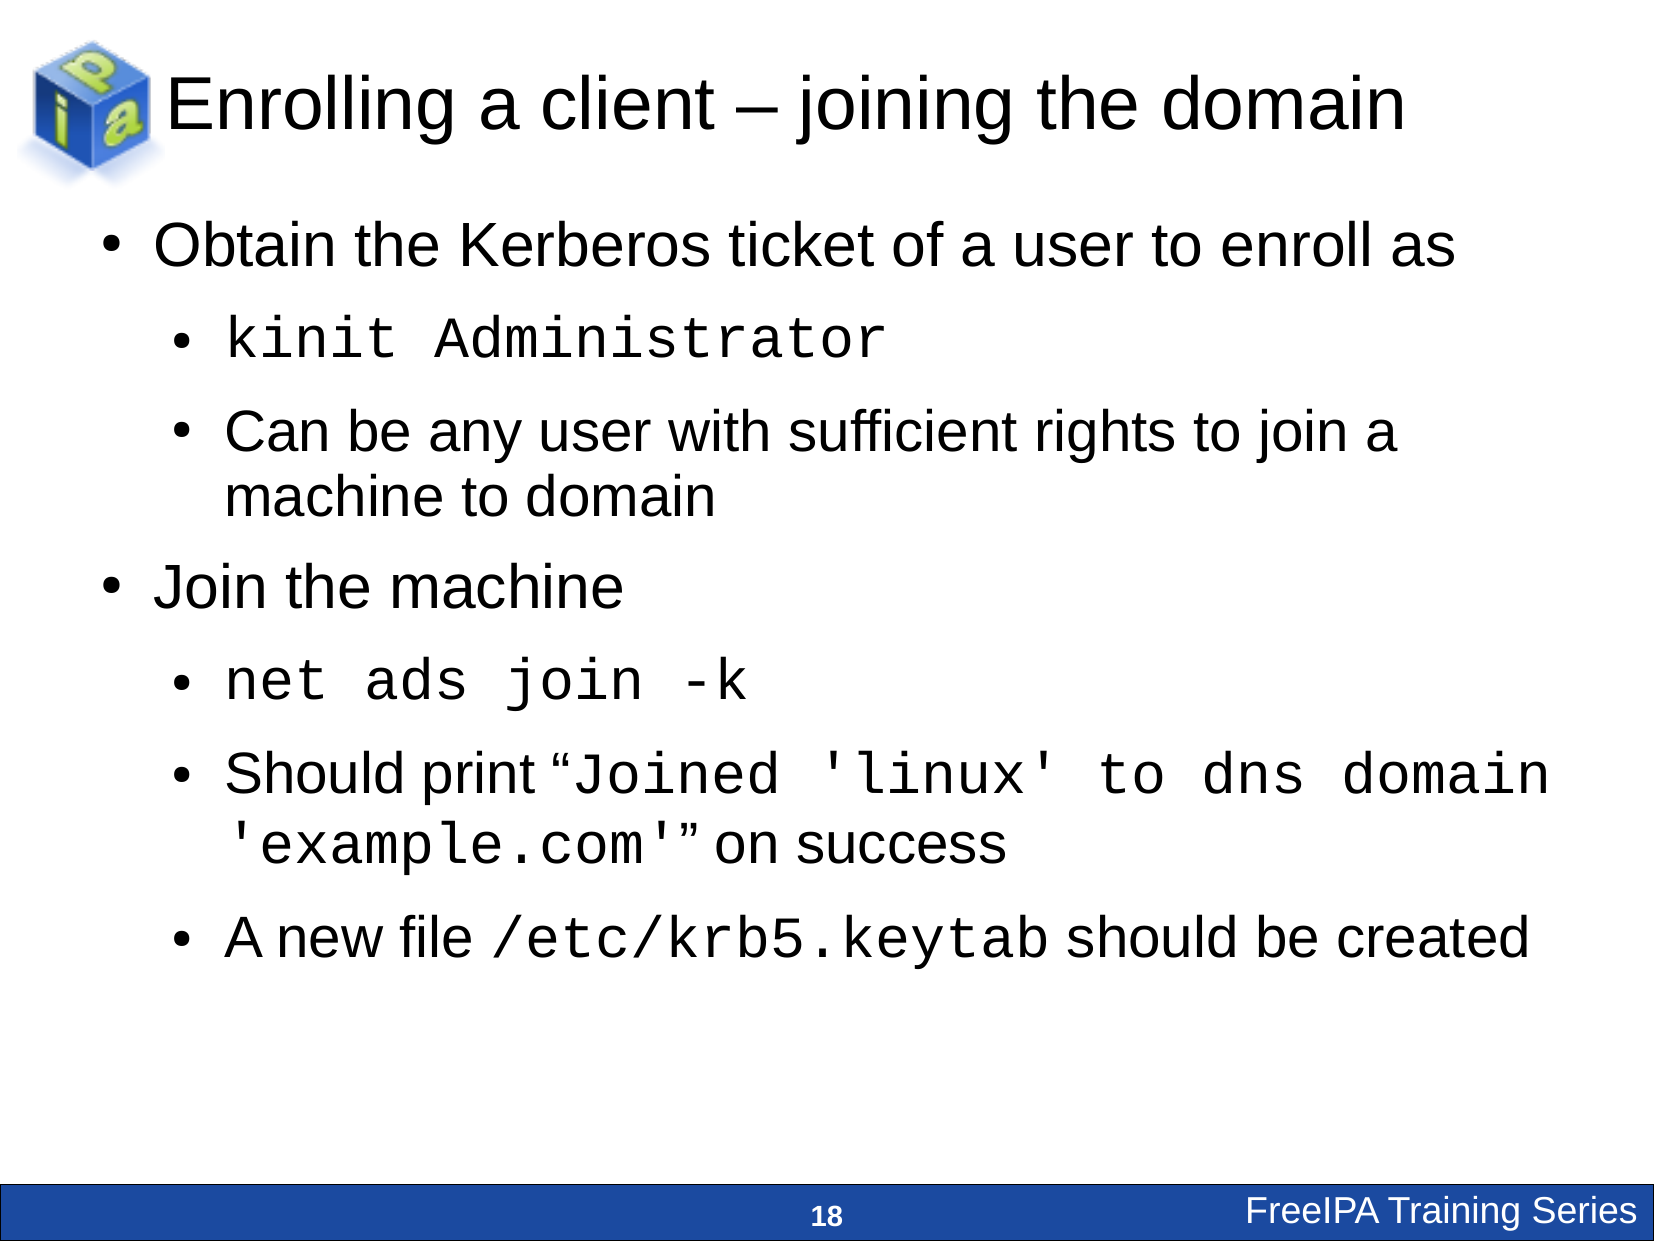

# Enrolling a client – joining the domain
Obtain the Kerberos ticket of a user to enroll as
kinit Administrator
Can be any user with sufficient rights to join a machine to domain
Join the machine
net ads join -k
Should print “Joined 'linux' to dns domain 'example.com'” on success
A new file /etc/krb5.keytab should be created
18